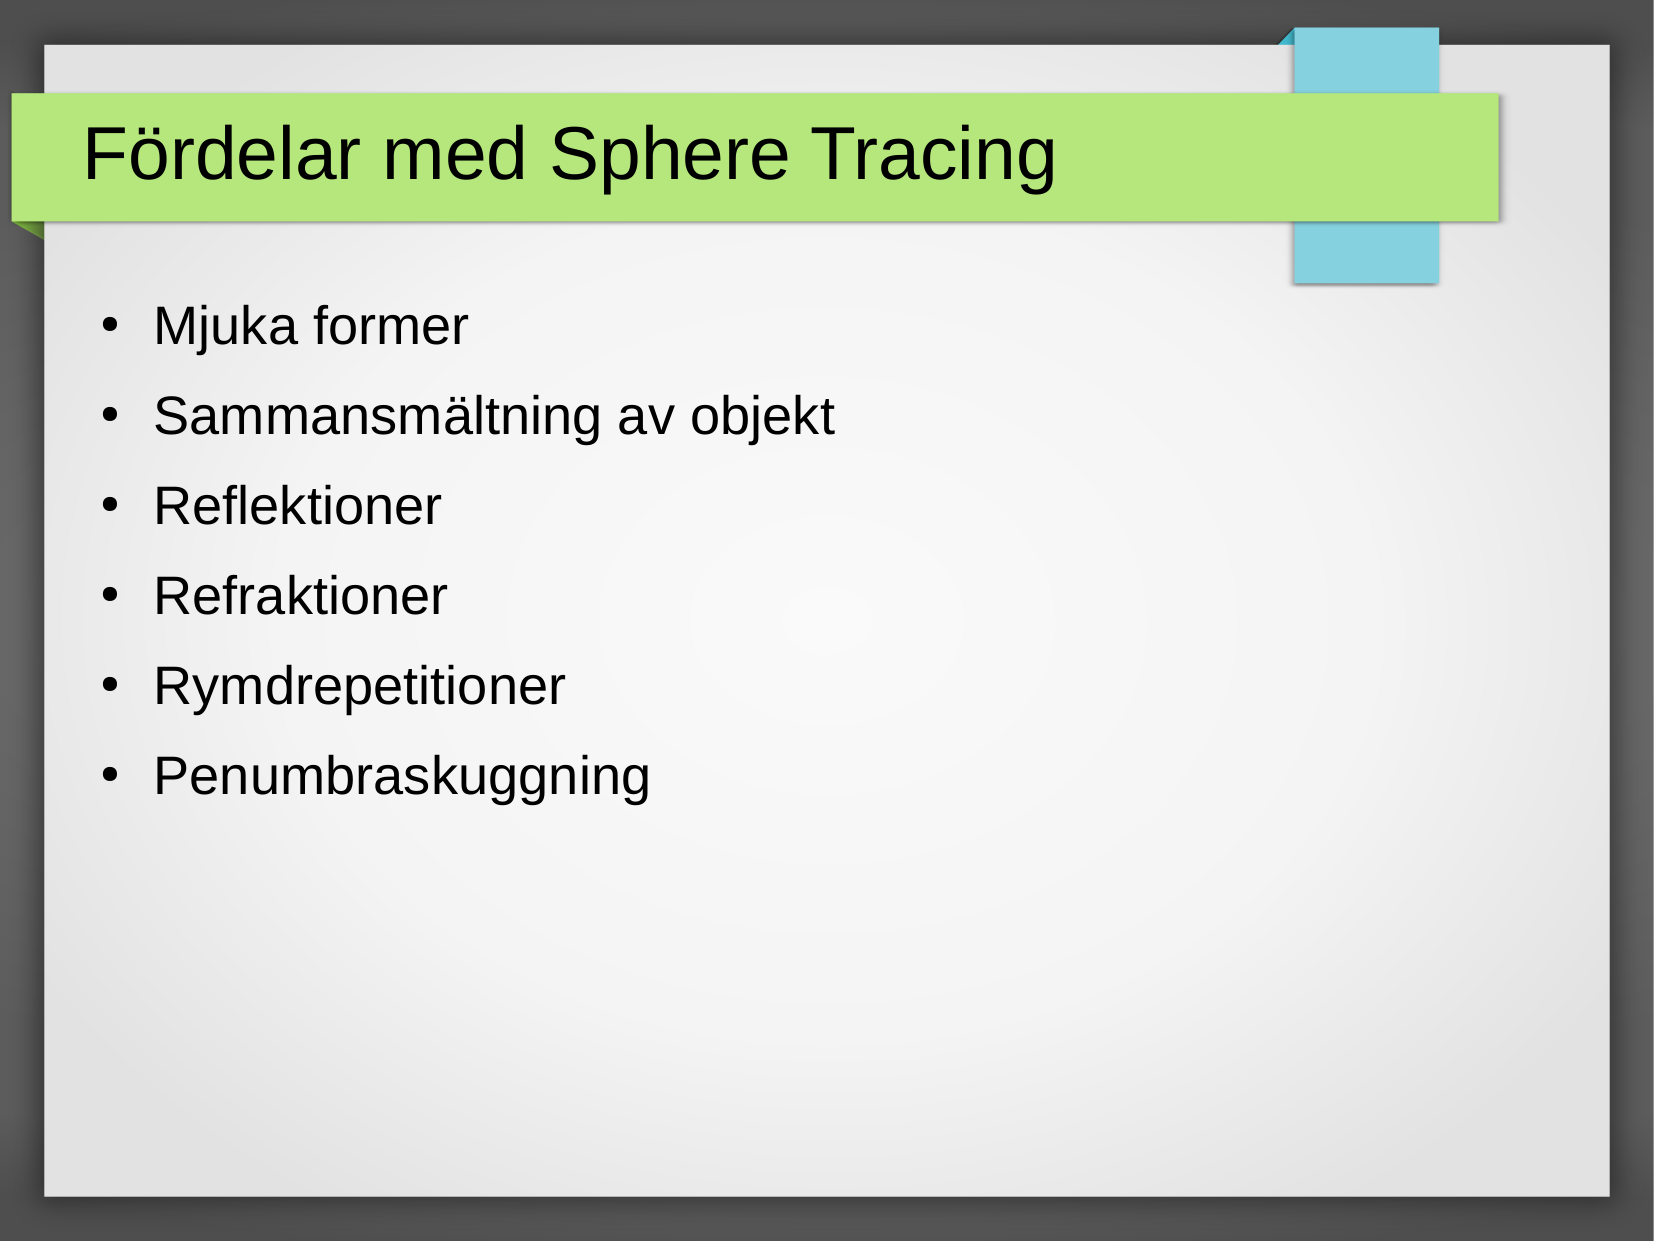

# Fördelar med Sphere Tracing
Mjuka former
Sammansmältning av objekt
Reflektioner
Refraktioner
Rymdrepetitioner
Penumbraskuggning